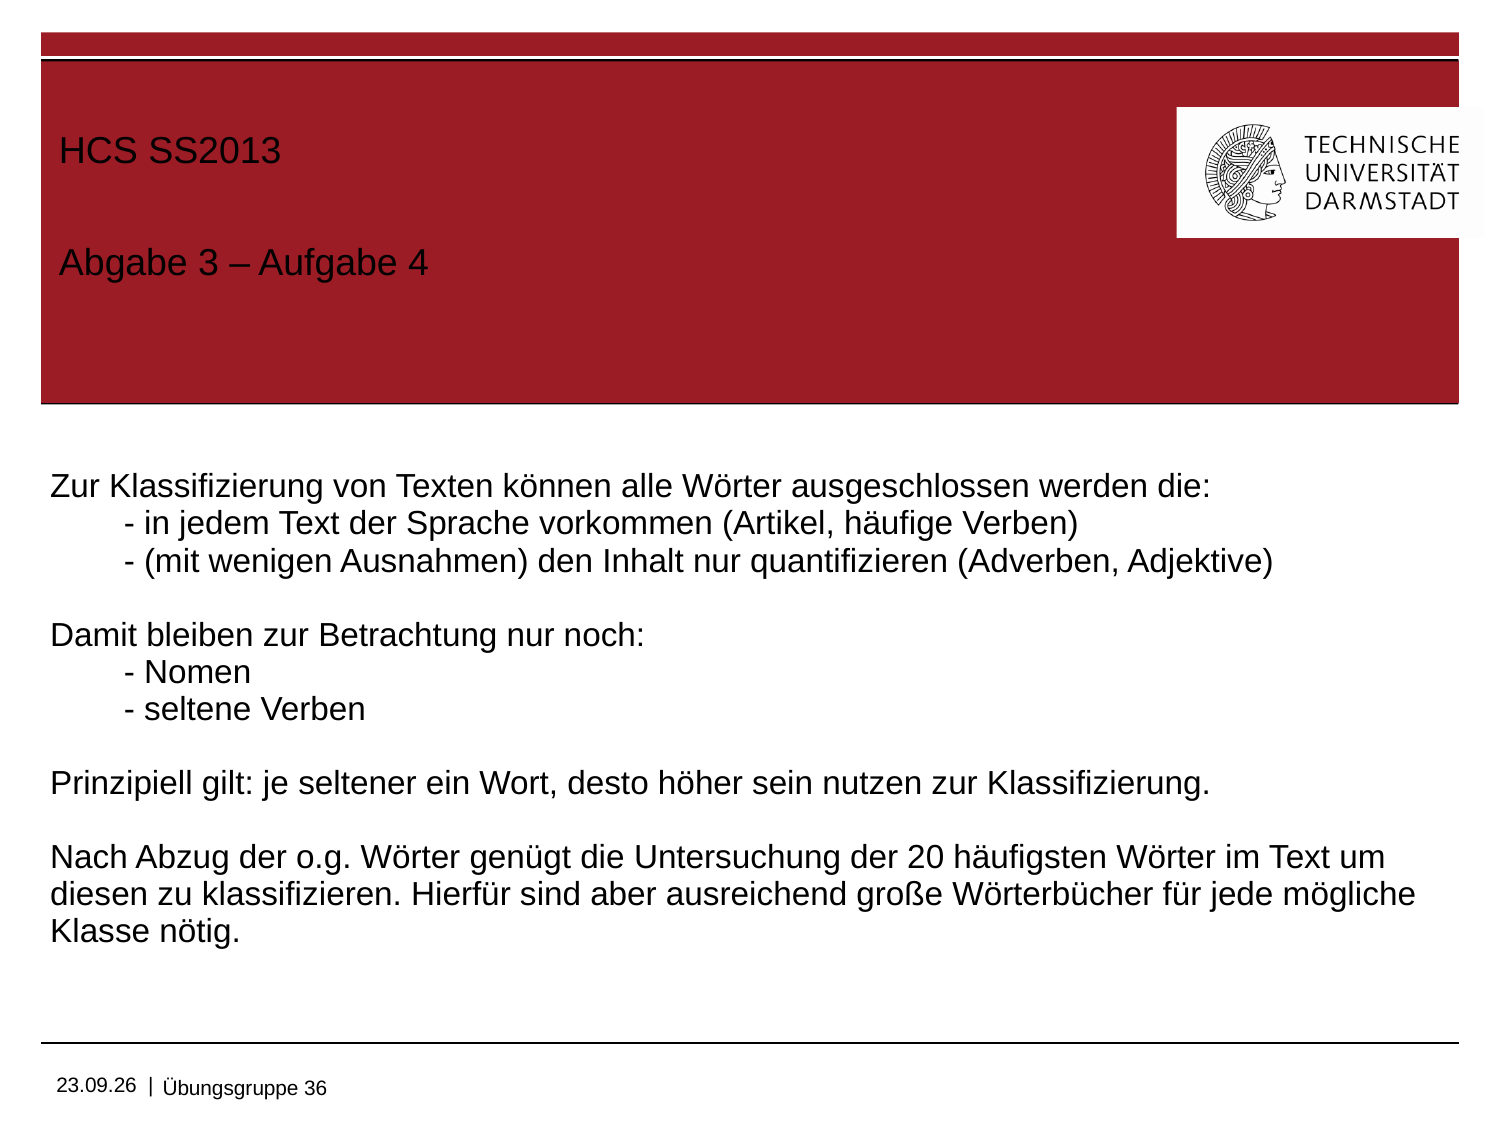

HCS SS2013
# Abgabe 3 – Aufgabe 4
Zur Klassifizierung von Texten können alle Wörter ausgeschlossen werden die:
	- in jedem Text der Sprache vorkommen (Artikel, häufige Verben)
	- (mit wenigen Ausnahmen) den Inhalt nur quantifizieren (Adverben, Adjektive)
Damit bleiben zur Betrachtung nur noch:
	- Nomen
	- seltene Verben
Prinzipiell gilt: je seltener ein Wort, desto höher sein nutzen zur Klassifizierung.
Nach Abzug der o.g. Wörter genügt die Untersuchung der 20 häufigsten Wörter im Text um diesen zu klassifizieren. Hierfür sind aber ausreichend große Wörterbücher für jede mögliche Klasse nötig.
Übungsgruppe 36